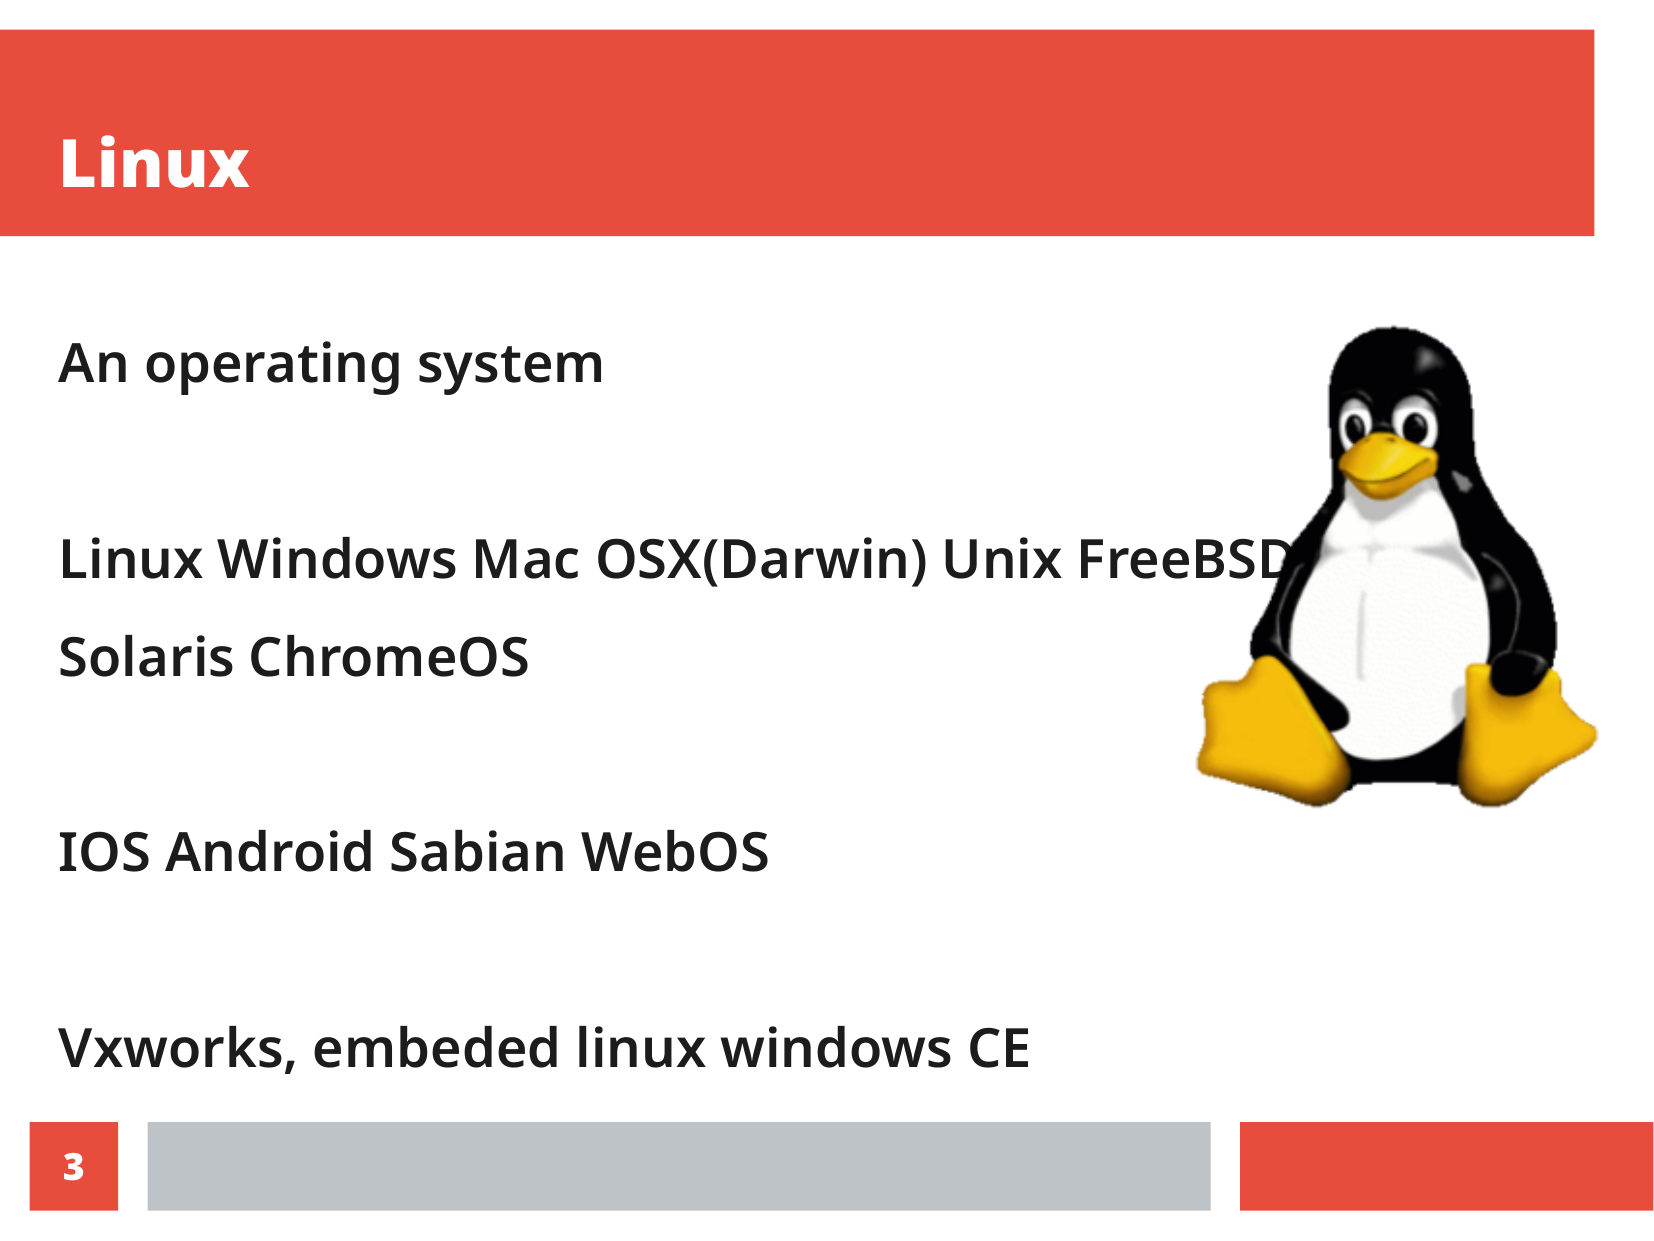

# Linux
An operating system
Linux Windows Mac OSX(Darwin) Unix FreeBSD
Solaris ChromeOS
IOS Android Sabian WebOS
Vxworks, embeded linux windows CE
3